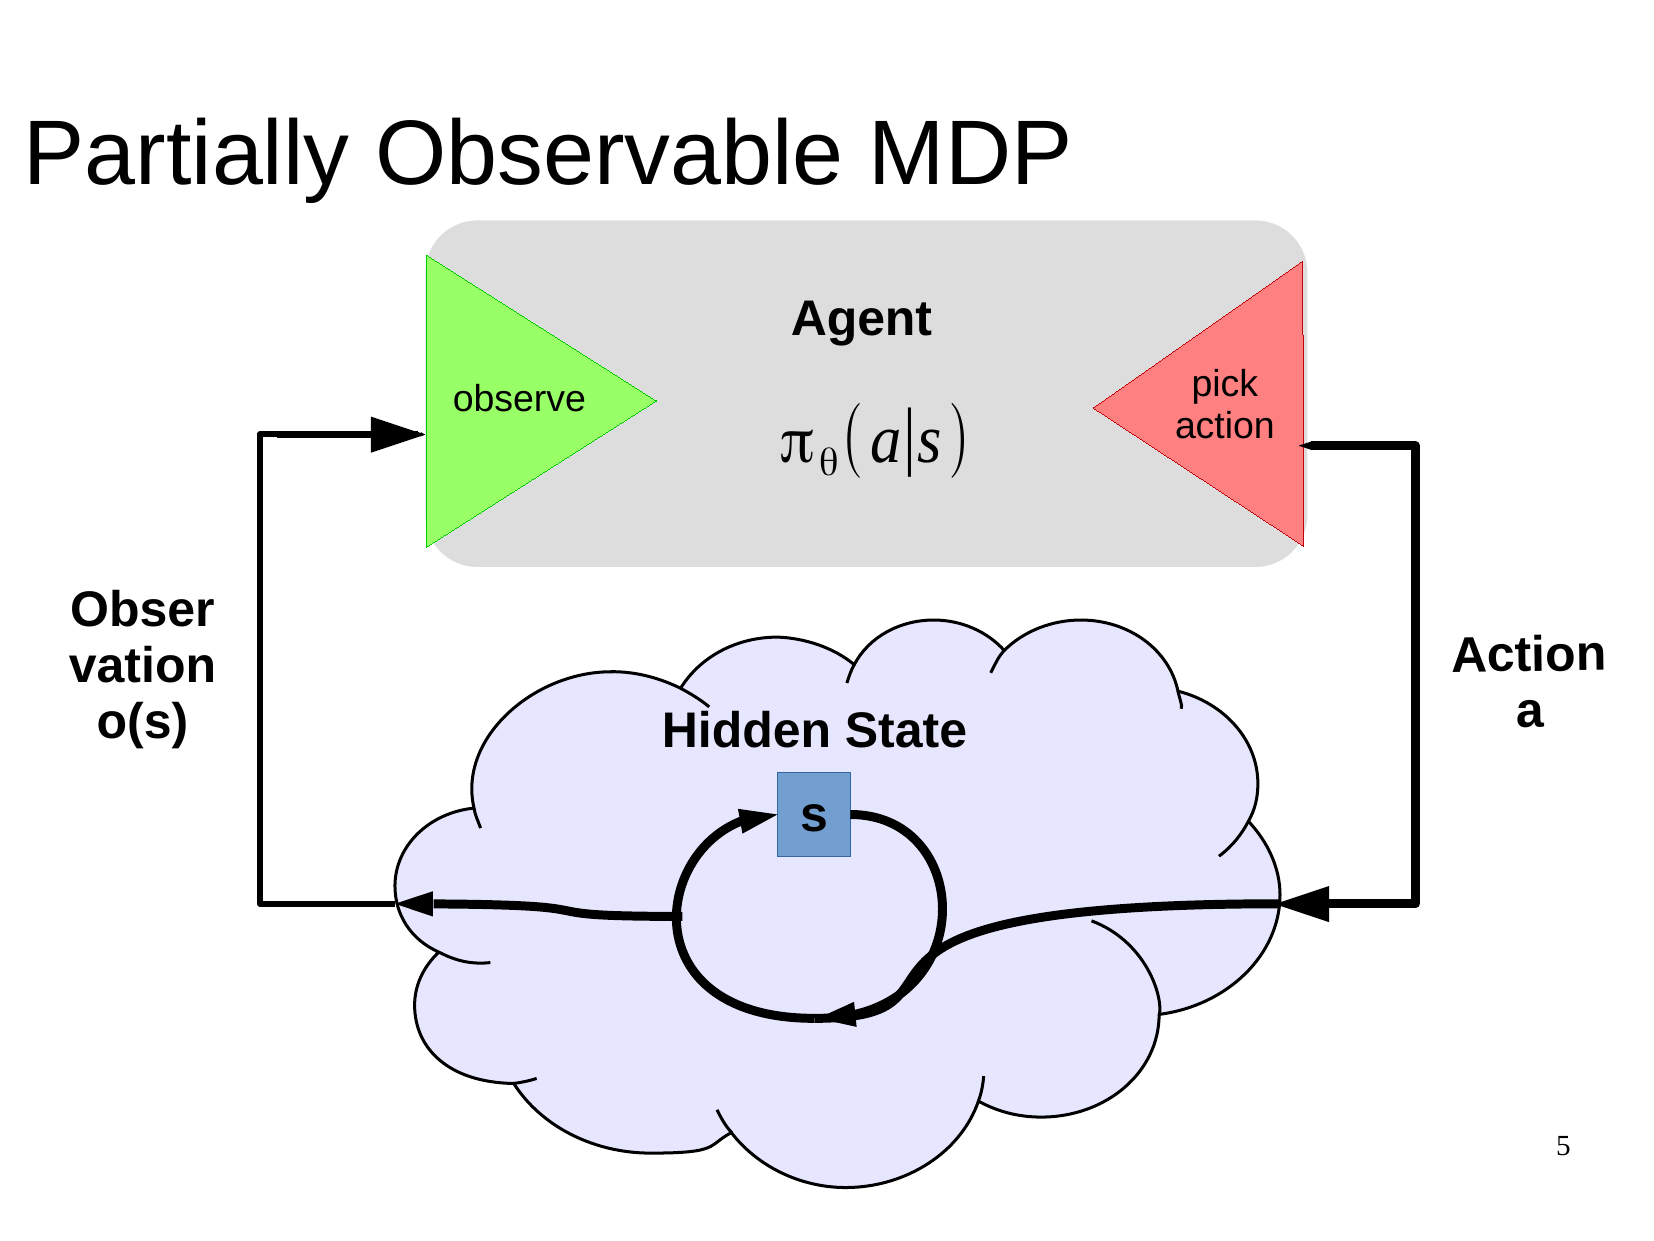

# Partially Observable MDP
Agent
pick
action
observe
Observation
o(s)
Action
a
Hidden State
s
5